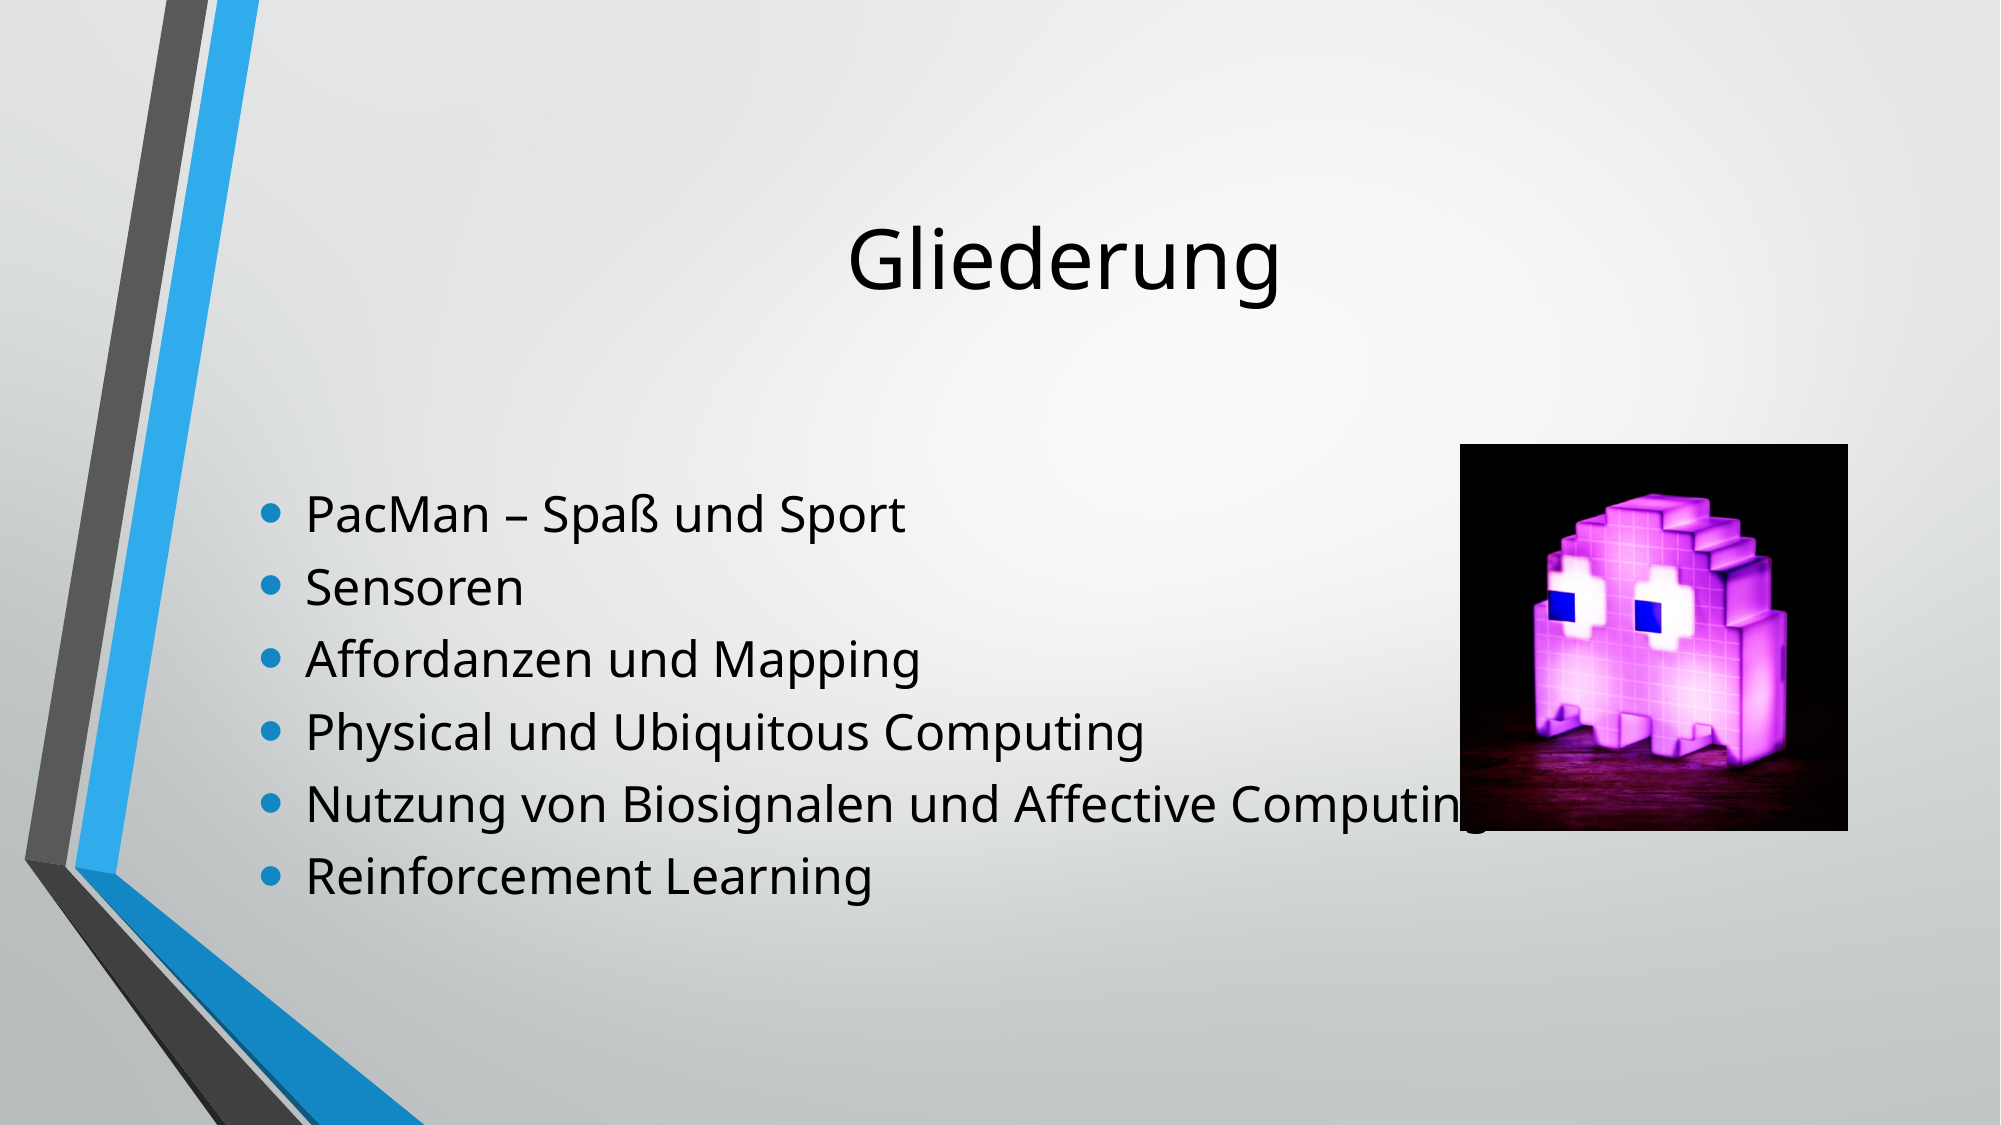

# Gliederung
PacMan – Spaß und Sport
Sensoren
Affordanzen und Mapping
Physical und Ubiquitous Computing
Nutzung von Biosignalen und Affective Computing??
Reinforcement Learning